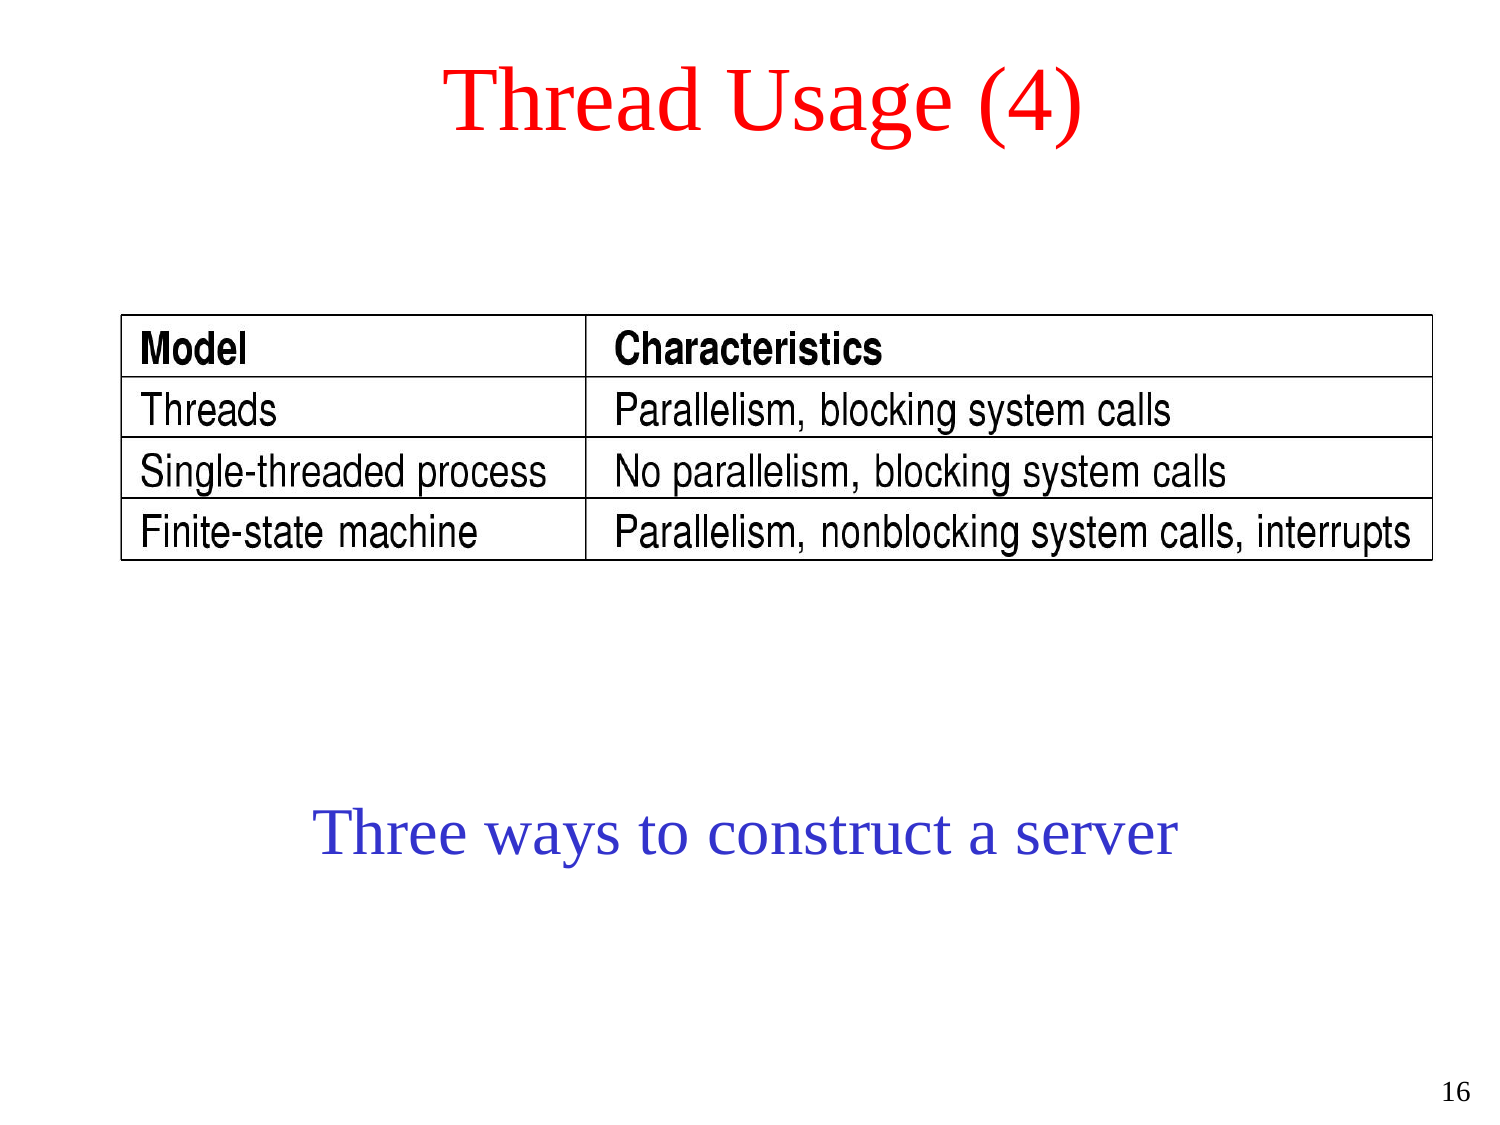

Thread Usage (4)
Three ways to construct a server